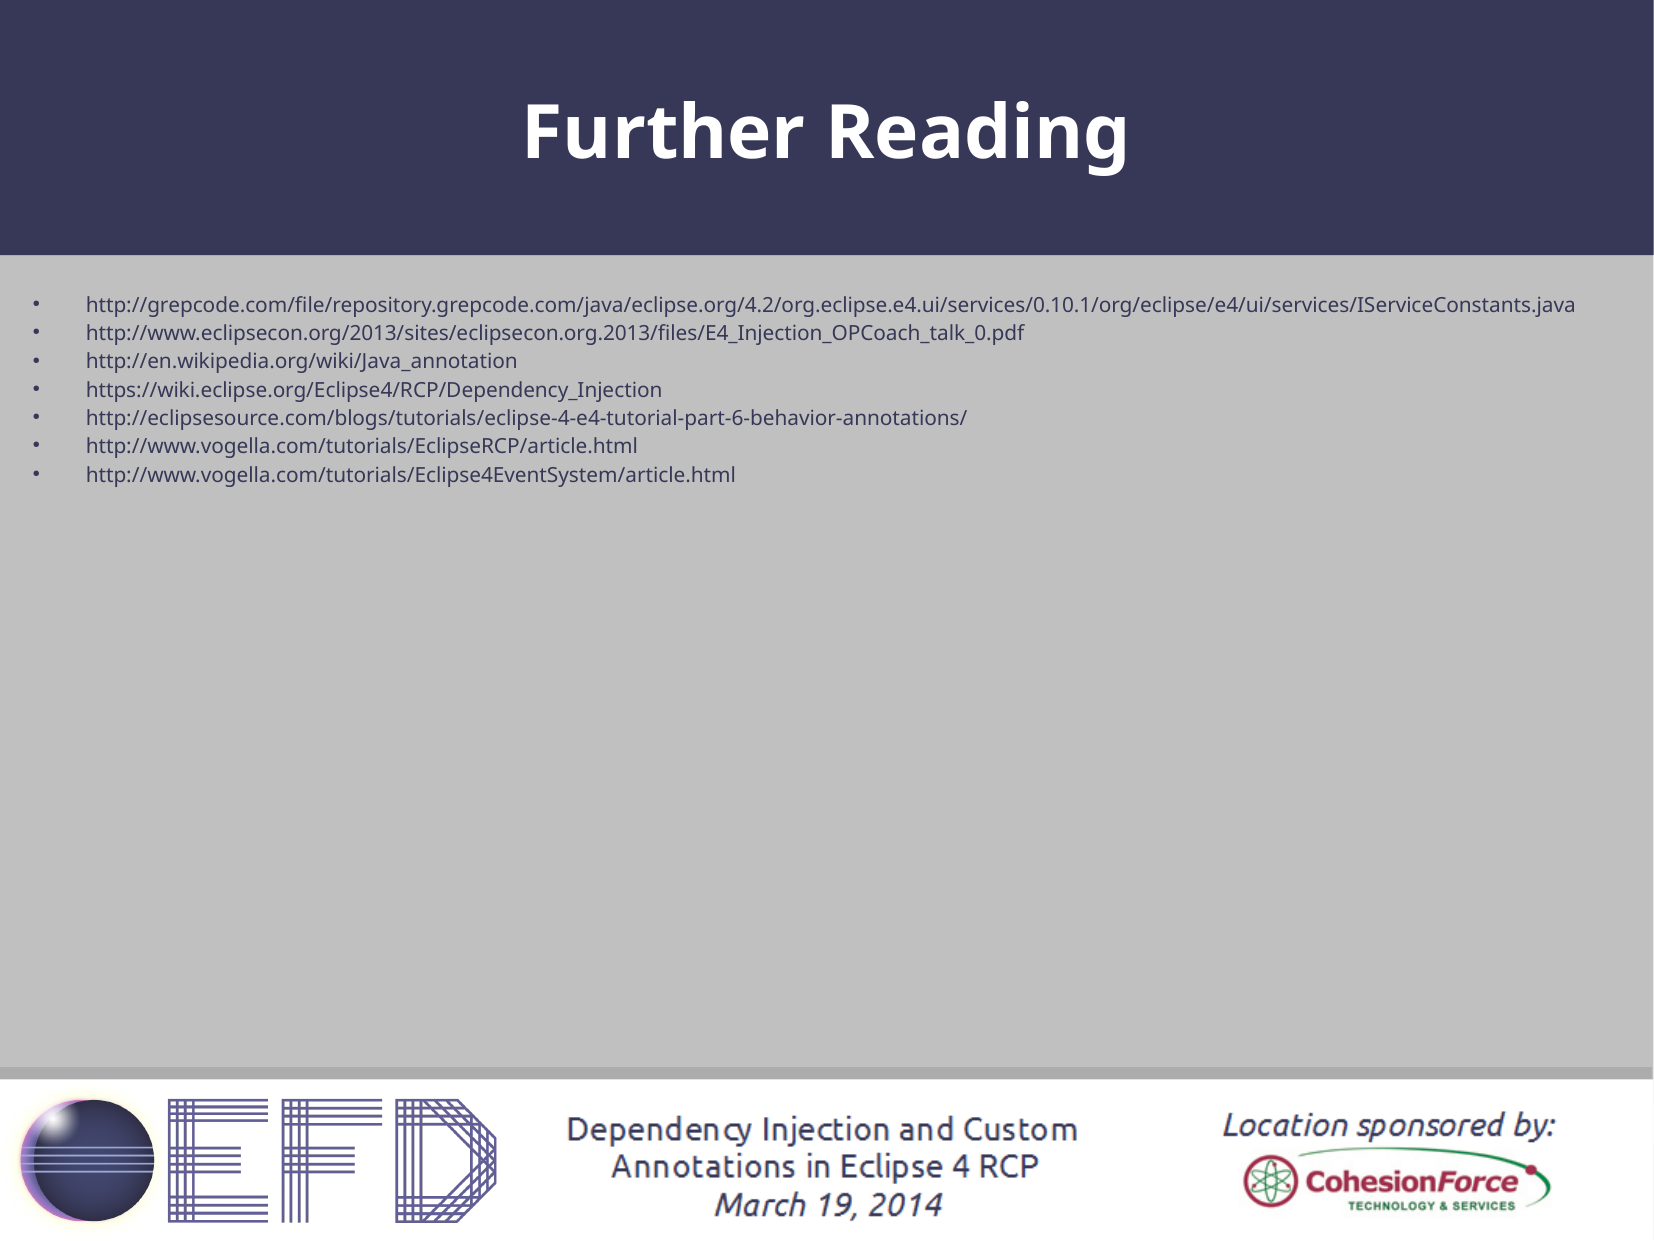

# Further Reading
http://grepcode.com/file/repository.grepcode.com/java/eclipse.org/4.2/org.eclipse.e4.ui/services/0.10.1/org/eclipse/e4/ui/services/IServiceConstants.java
http://www.eclipsecon.org/2013/sites/eclipsecon.org.2013/files/E4_Injection_OPCoach_talk_0.pdf
http://en.wikipedia.org/wiki/Java_annotation
https://wiki.eclipse.org/Eclipse4/RCP/Dependency_Injection
http://eclipsesource.com/blogs/tutorials/eclipse-4-e4-tutorial-part-6-behavior-annotations/
http://www.vogella.com/tutorials/EclipseRCP/article.html
http://www.vogella.com/tutorials/Eclipse4EventSystem/article.html